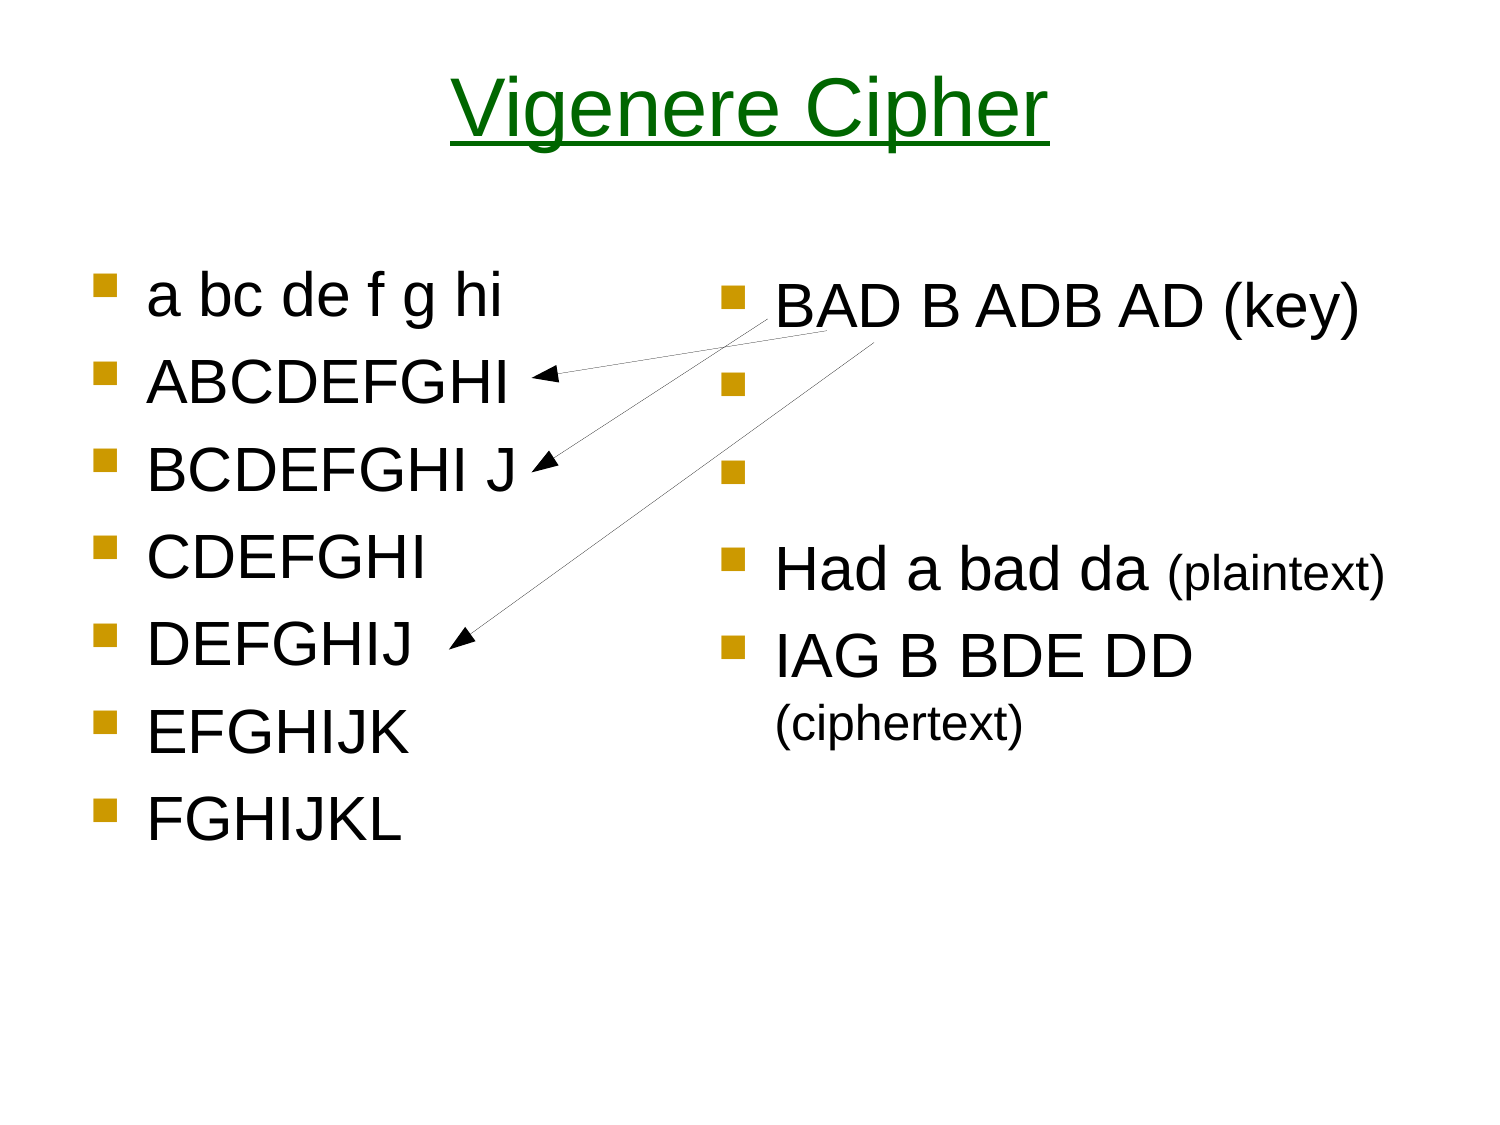

# Vigenere Cipher
a bc de f g hi
ABCDEFGHI
BCDEFGHI J
CDEFGHI
DEFGHIJ
EFGHIJK
FGHIJKL
BAD B ADB AD (key)
Had a bad da (plaintext)
IAG B BDE DD (ciphertext)